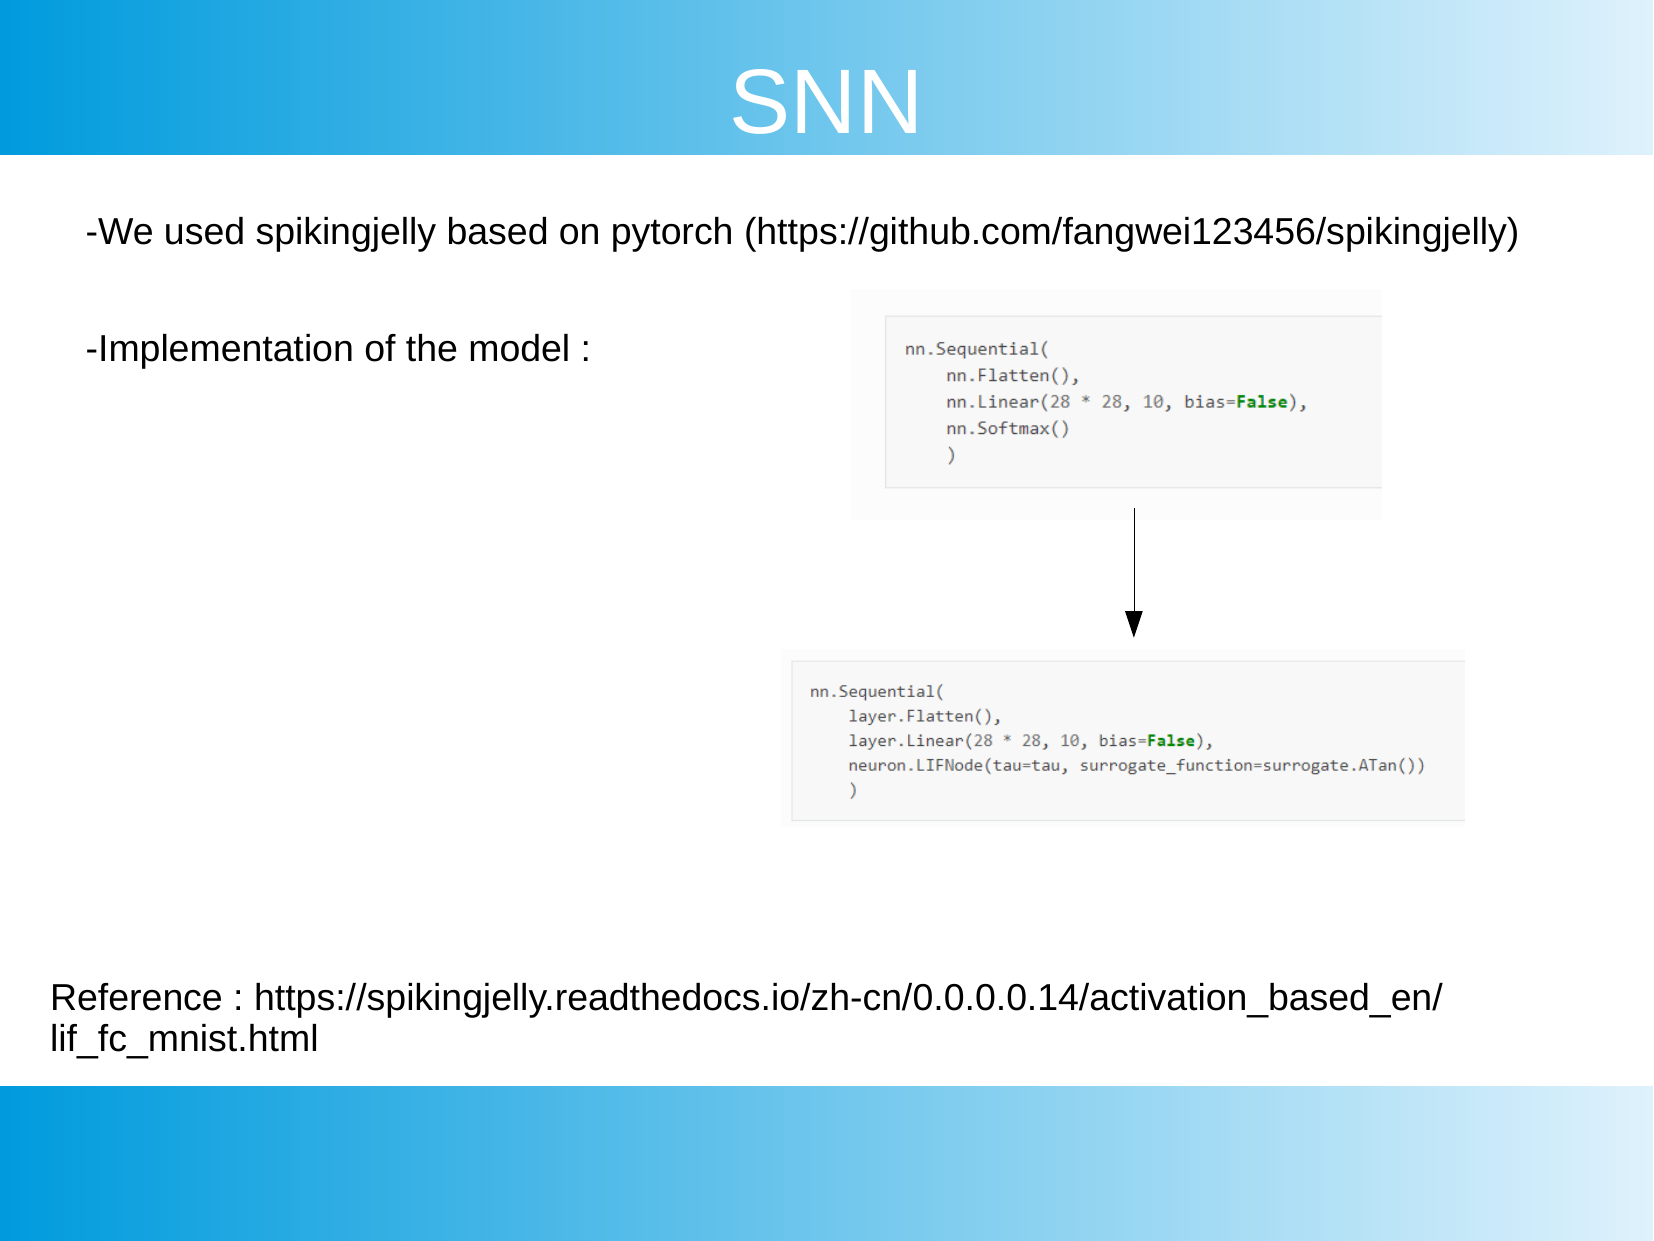

# SNN
-We used spikingjelly based on pytorch (https://github.com/fangwei123456/spikingjelly)
-Implementation of the model :
Reference : https://spikingjelly.readthedocs.io/zh-cn/0.0.0.0.14/activation_based_en/lif_fc_mnist.html